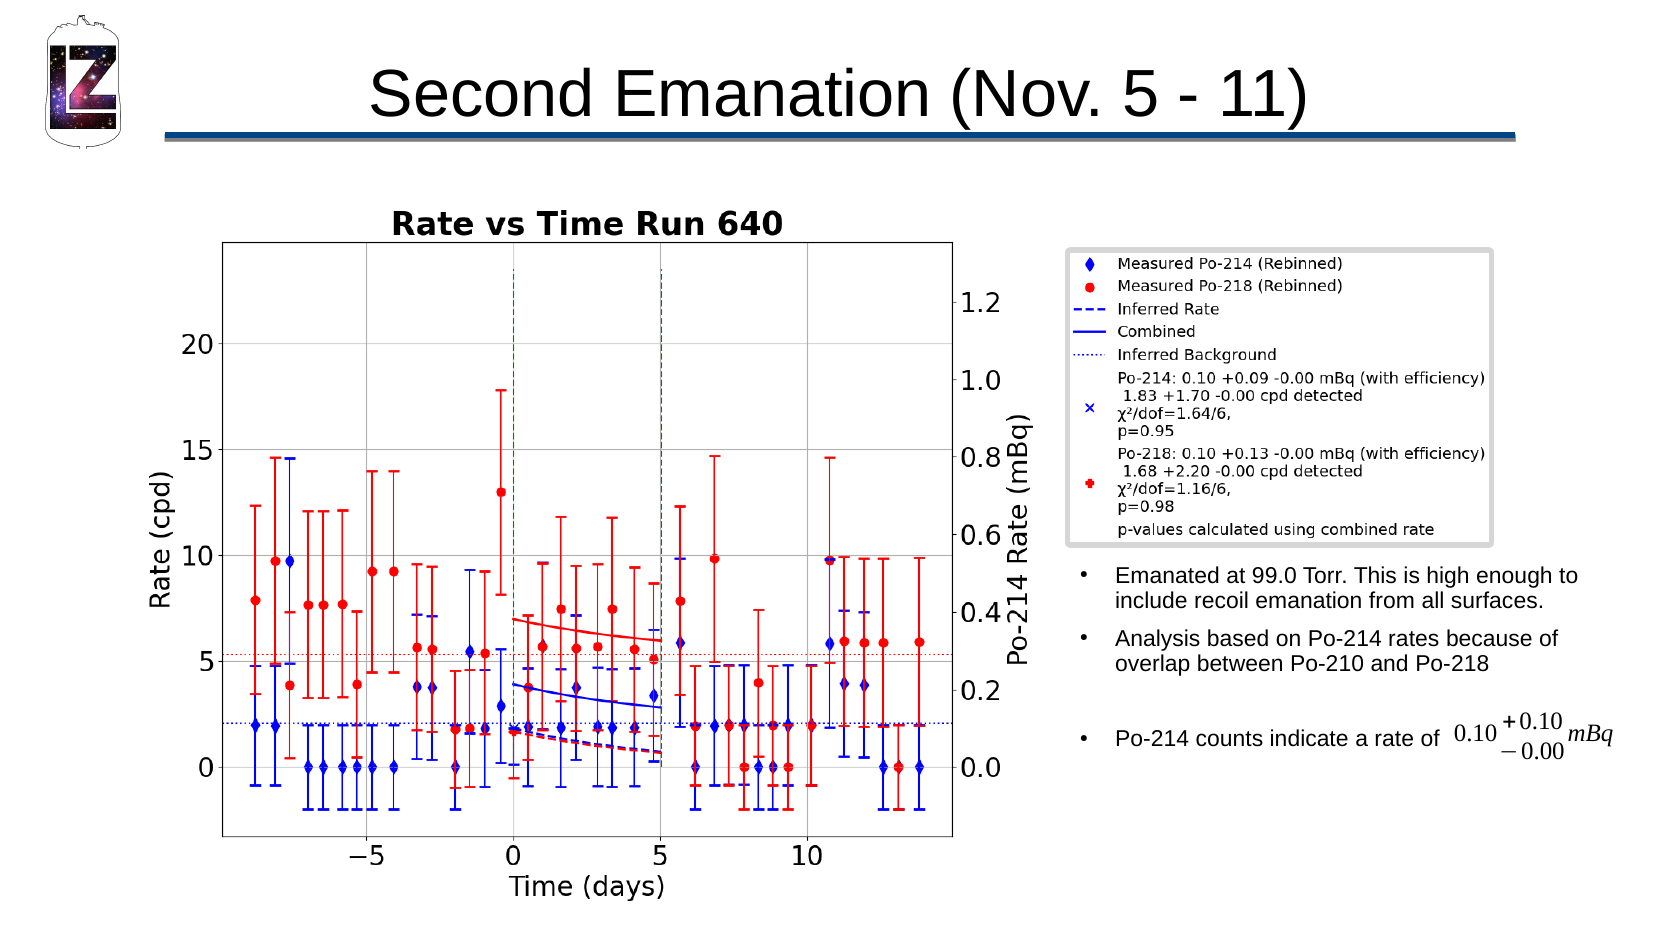

# Second Emanation (Nov. 5 - 11)
Emanated at 99.0 Torr. This is high enough to include recoil emanation from all surfaces.
Analysis based on Po-214 rates because of overlap between Po-210 and Po-218
Po-214 counts indicate a rate of